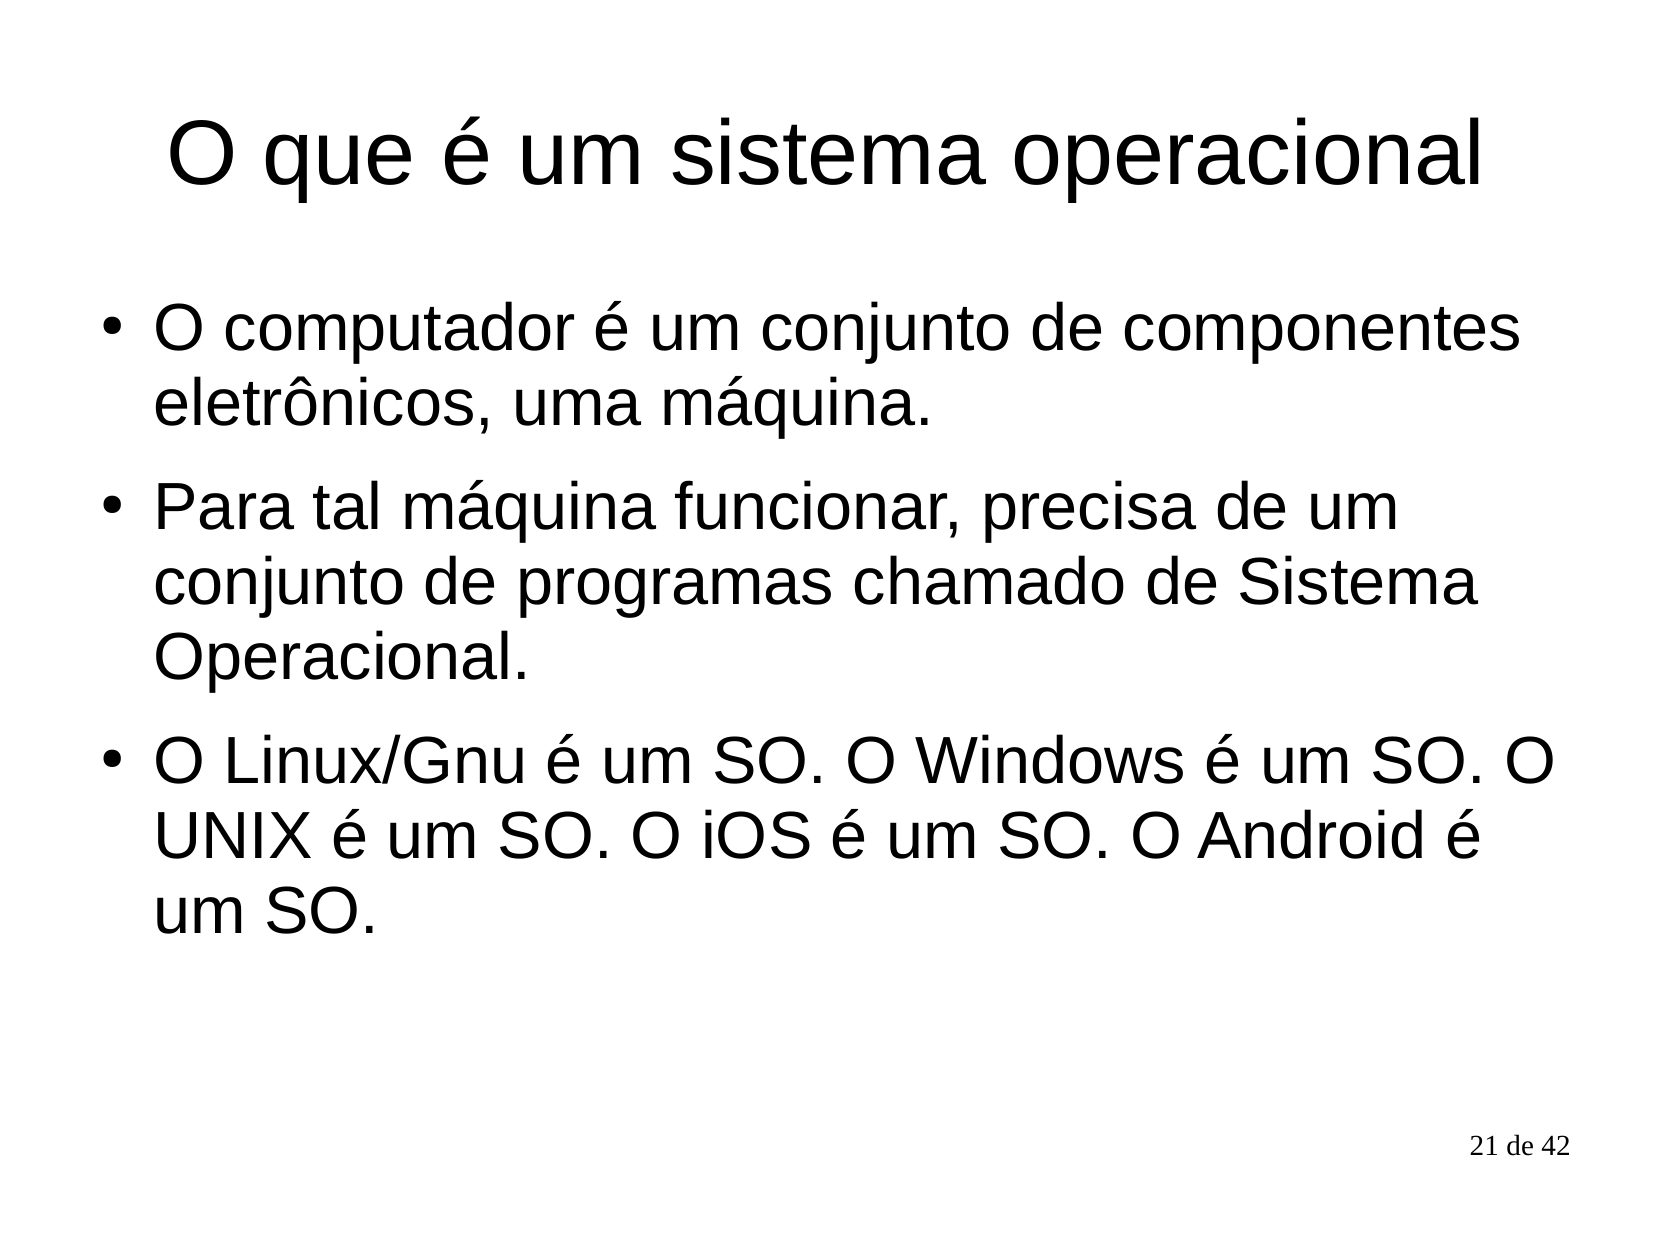

# O que é um sistema operacional
O computador é um conjunto de componentes eletrônicos, uma máquina.
Para tal máquina funcionar, precisa de um conjunto de programas chamado de Sistema Operacional.
O Linux/Gnu é um SO. O Windows é um SO. O UNIX é um SO. O iOS é um SO. O Android é um SO.
21